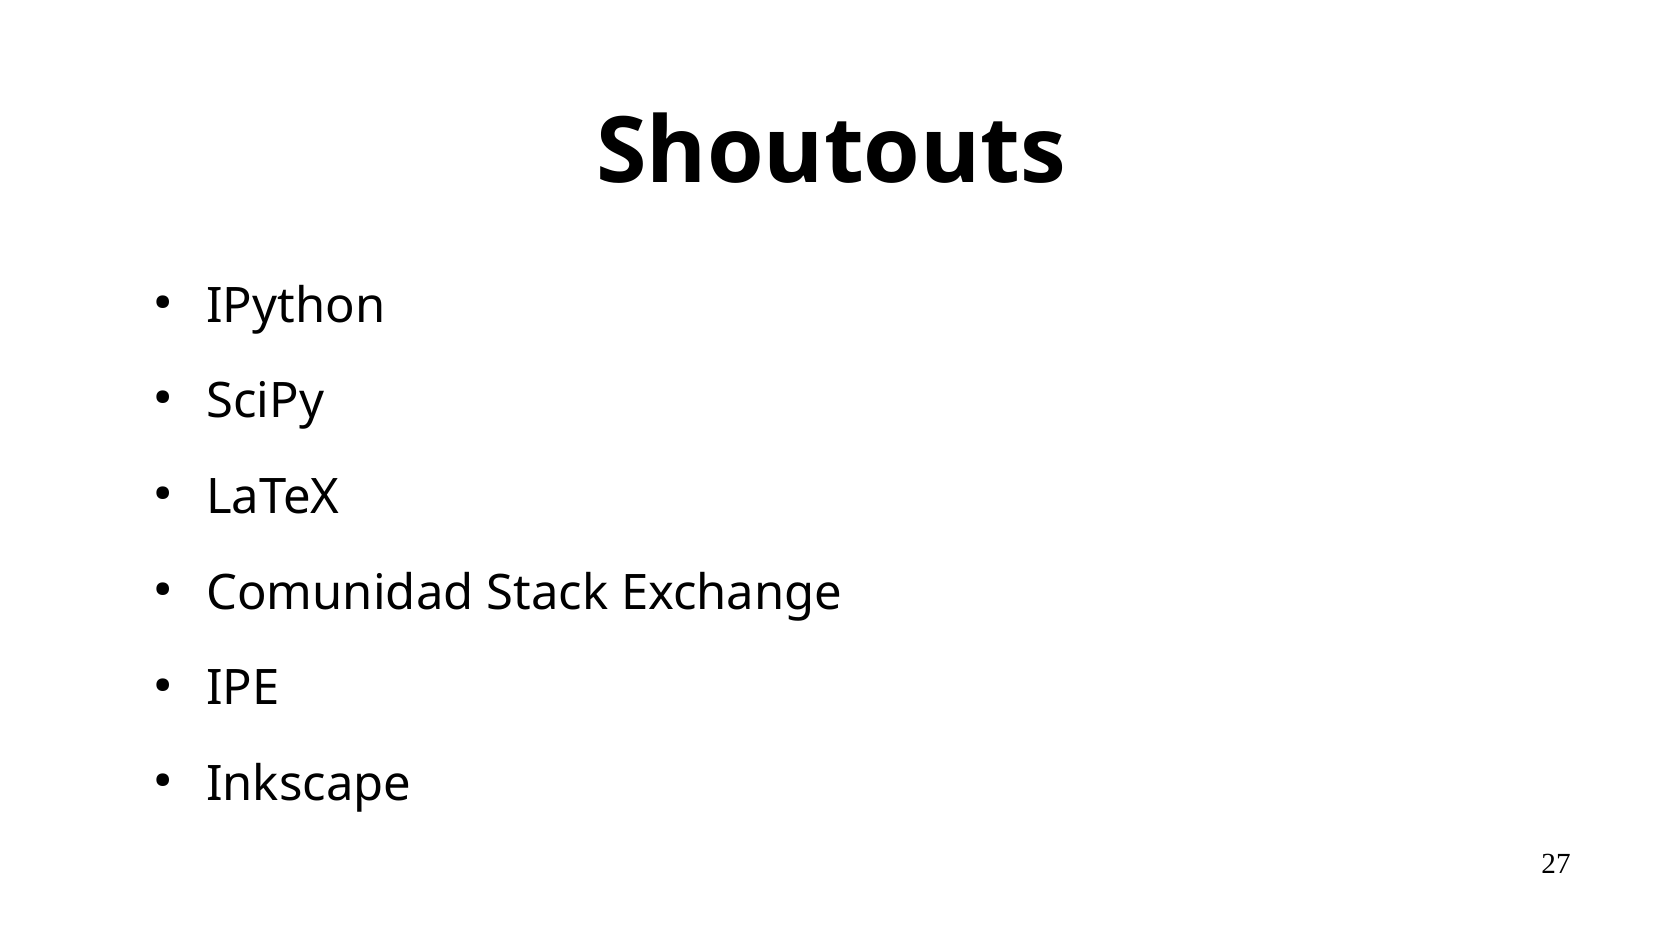

# Shoutouts
IPython
SciPy
LaTeX
Comunidad Stack Exchange
IPE
Inkscape
27